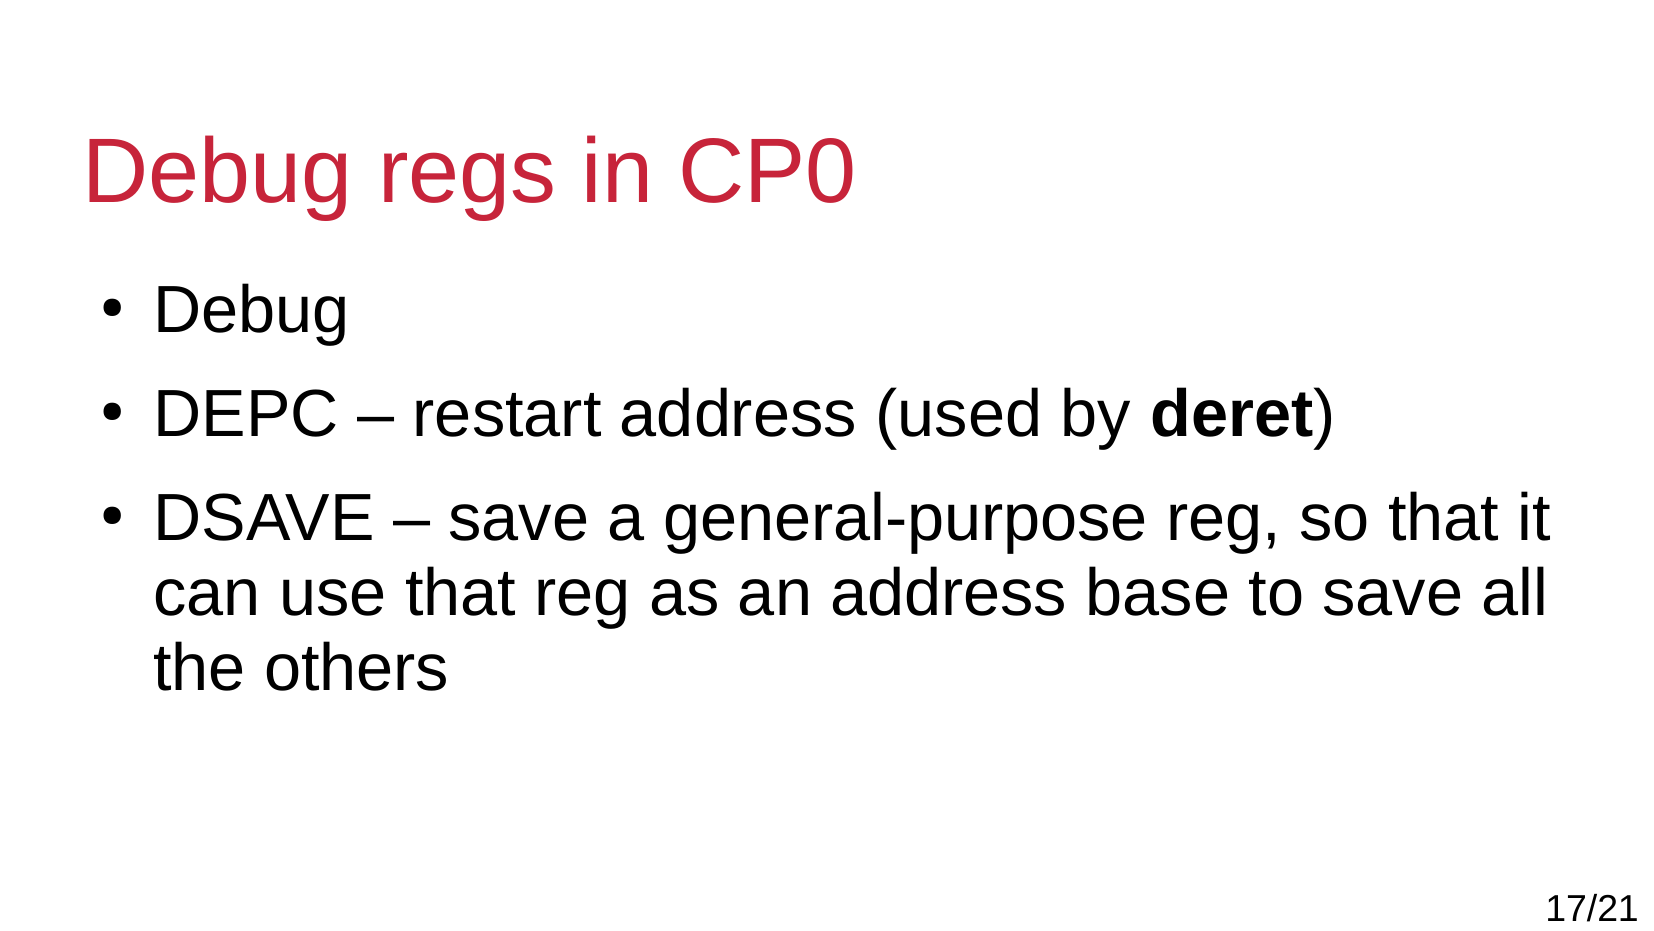

# Debug regs in CP0
Debug
DEPC – restart address (used by deret)
DSAVE – save a general-purpose reg, so that it can use that reg as an address base to save all the others